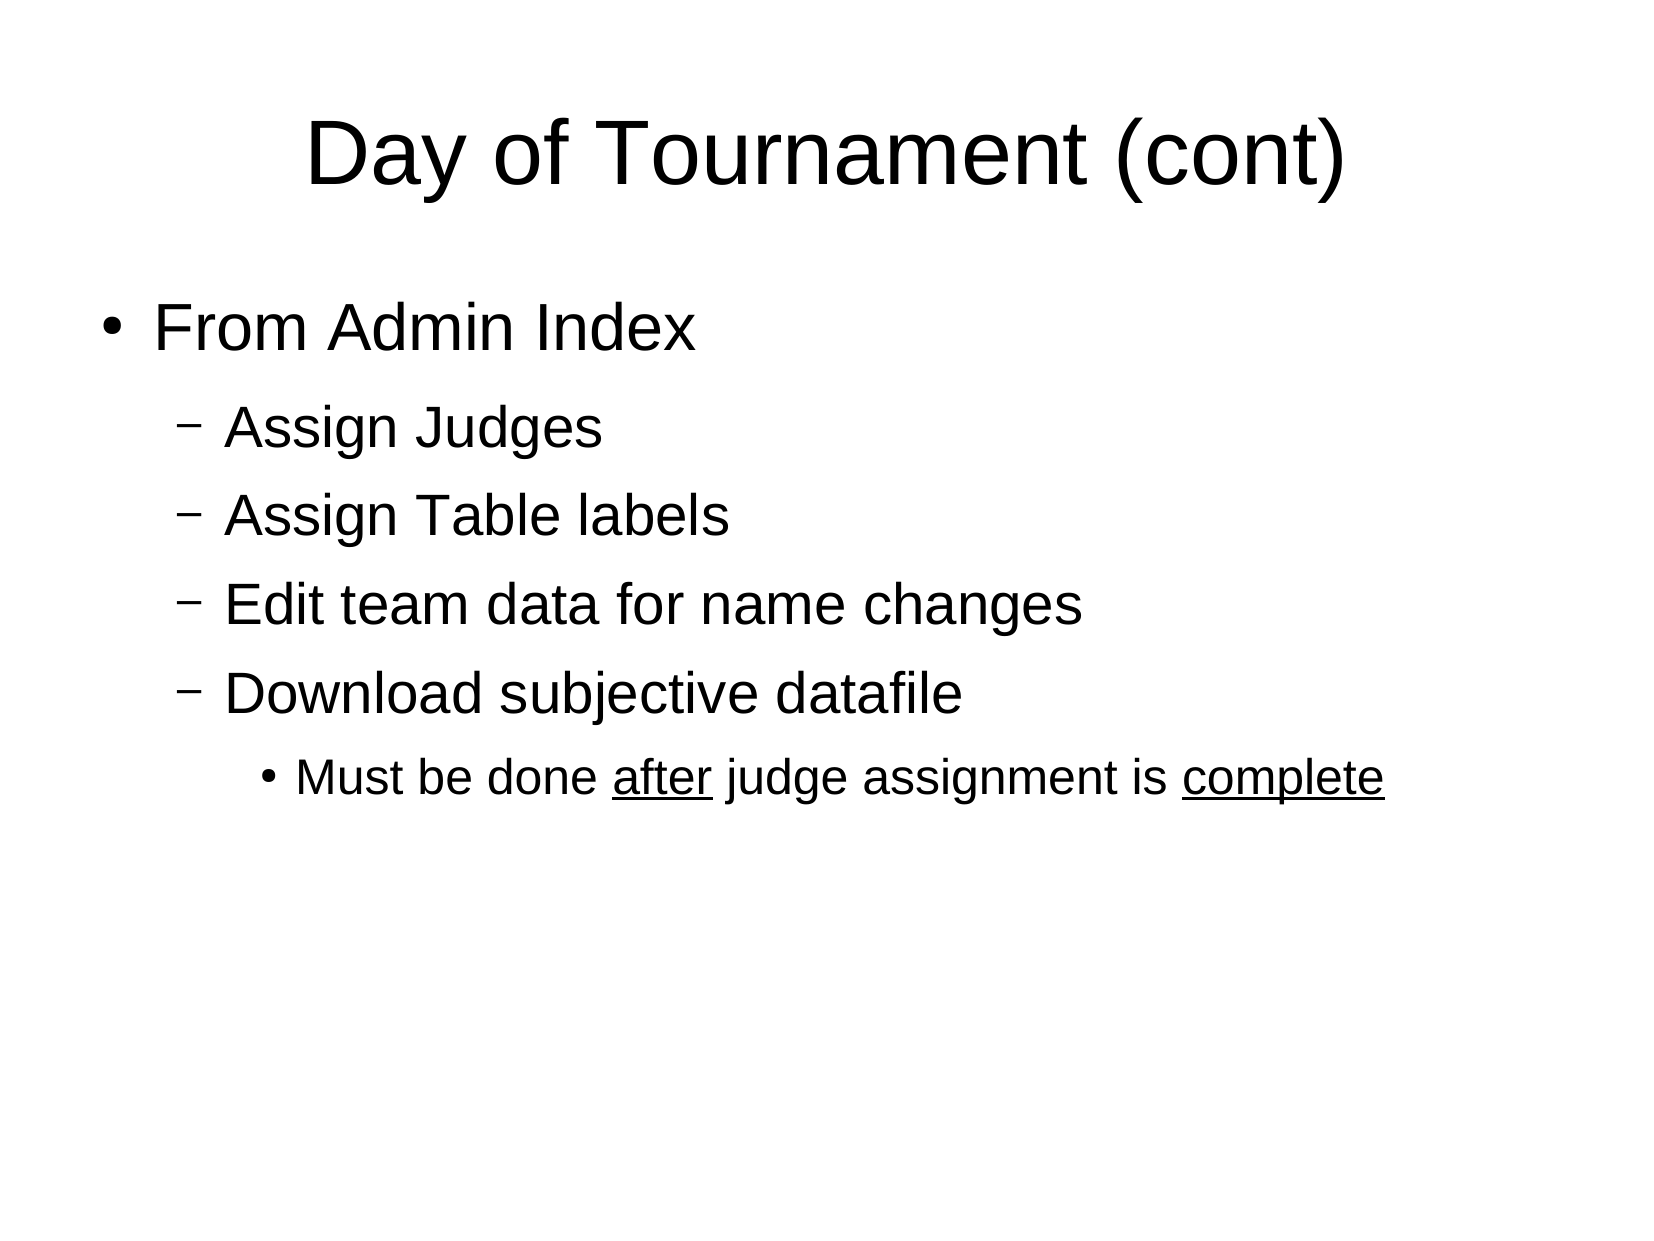

# Day of Tournament (cont)
From Admin Index
Assign Judges
Assign Table labels
Edit team data for name changes
Download subjective datafile
Must be done after judge assignment is complete